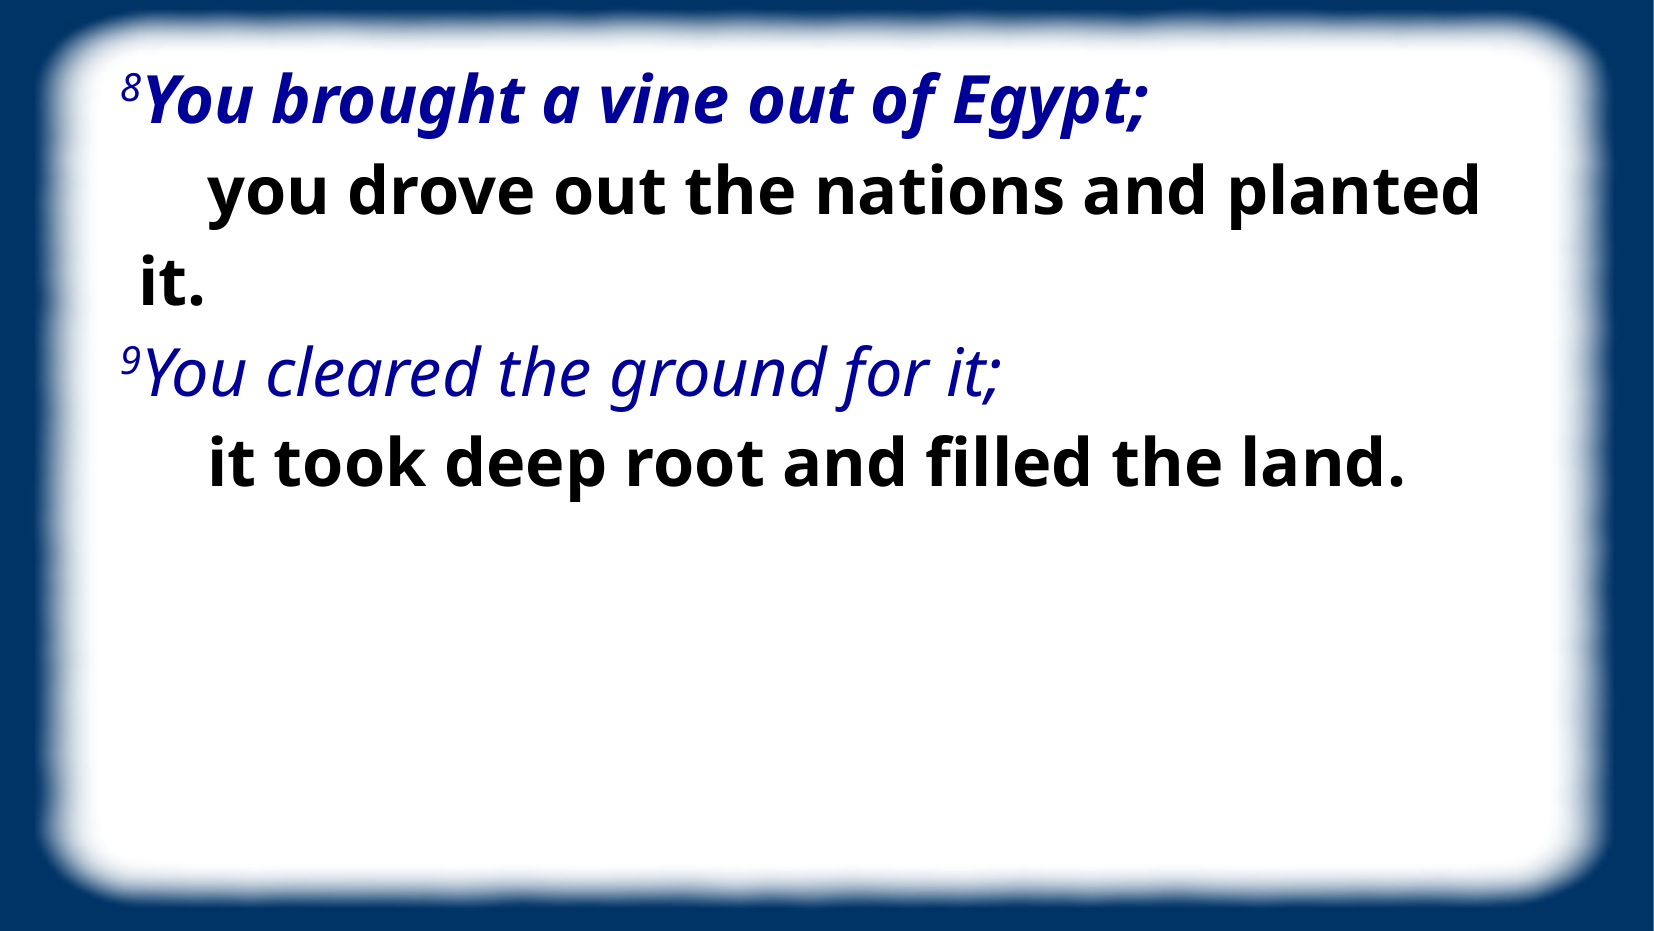

8You brought a vine out of Egypt;
 you drove out the nations and planted it.
9You cleared the ground for it;
 it took deep root and filled the land.